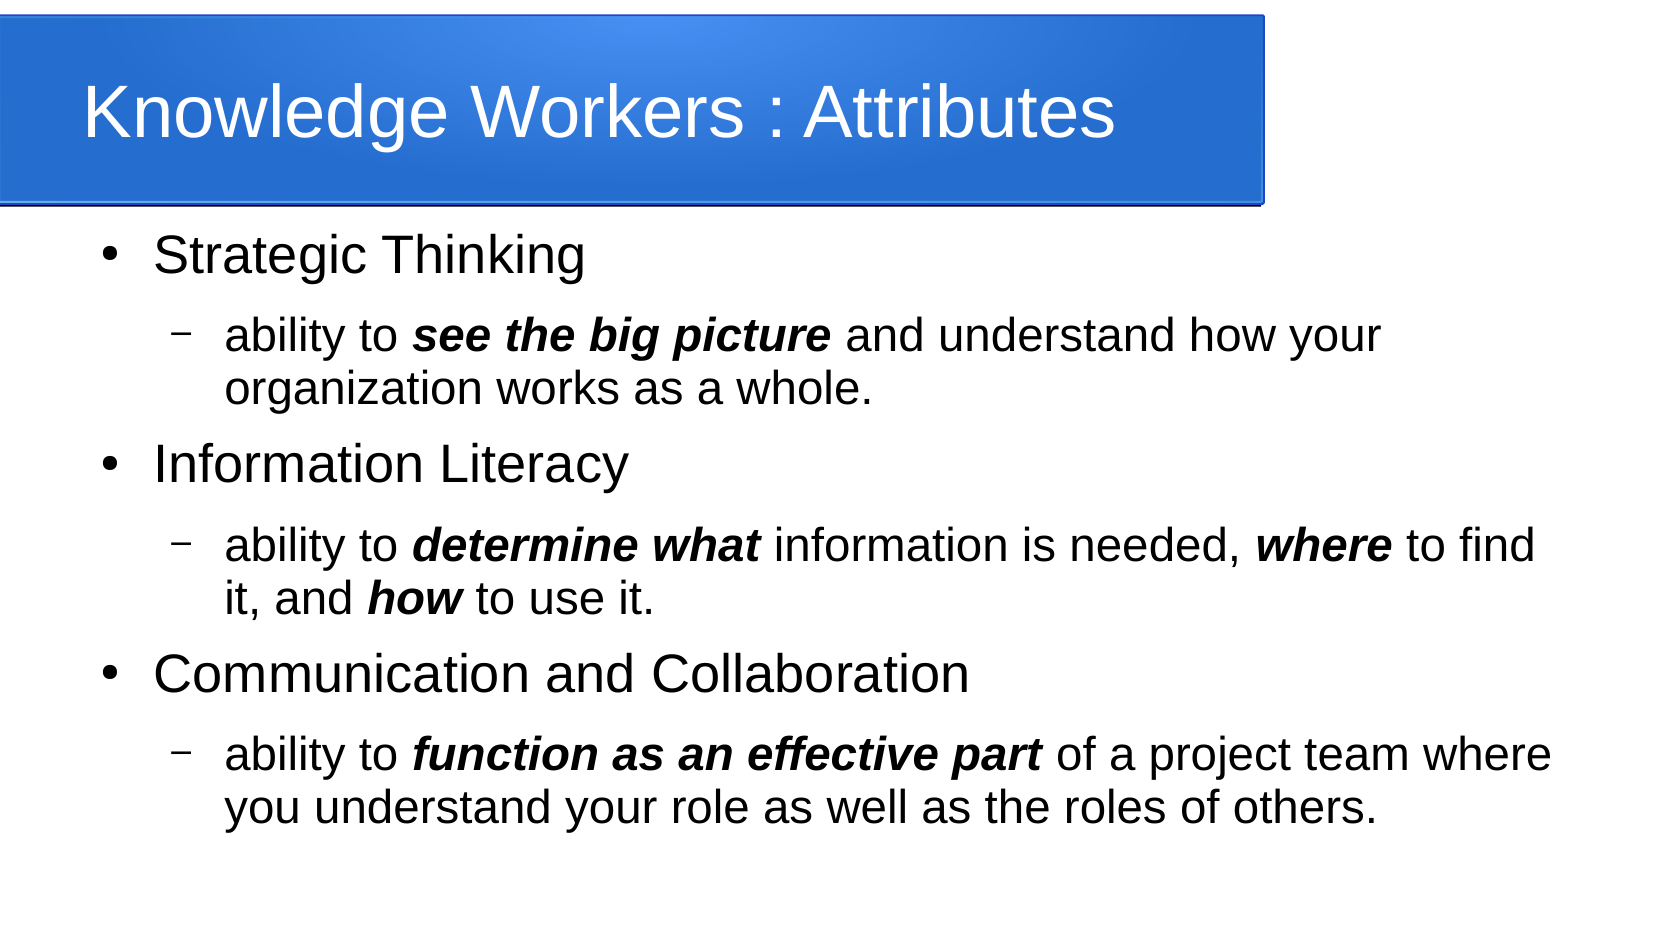

# Knowledge Workers : Attributes
Strategic Thinking
ability to see the big picture and understand how your organization works as a whole.
Information Literacy
ability to determine what information is needed, where to find it, and how to use it.
Communication and Collaboration
ability to function as an effective part of a project team where you understand your role as well as the roles of others.